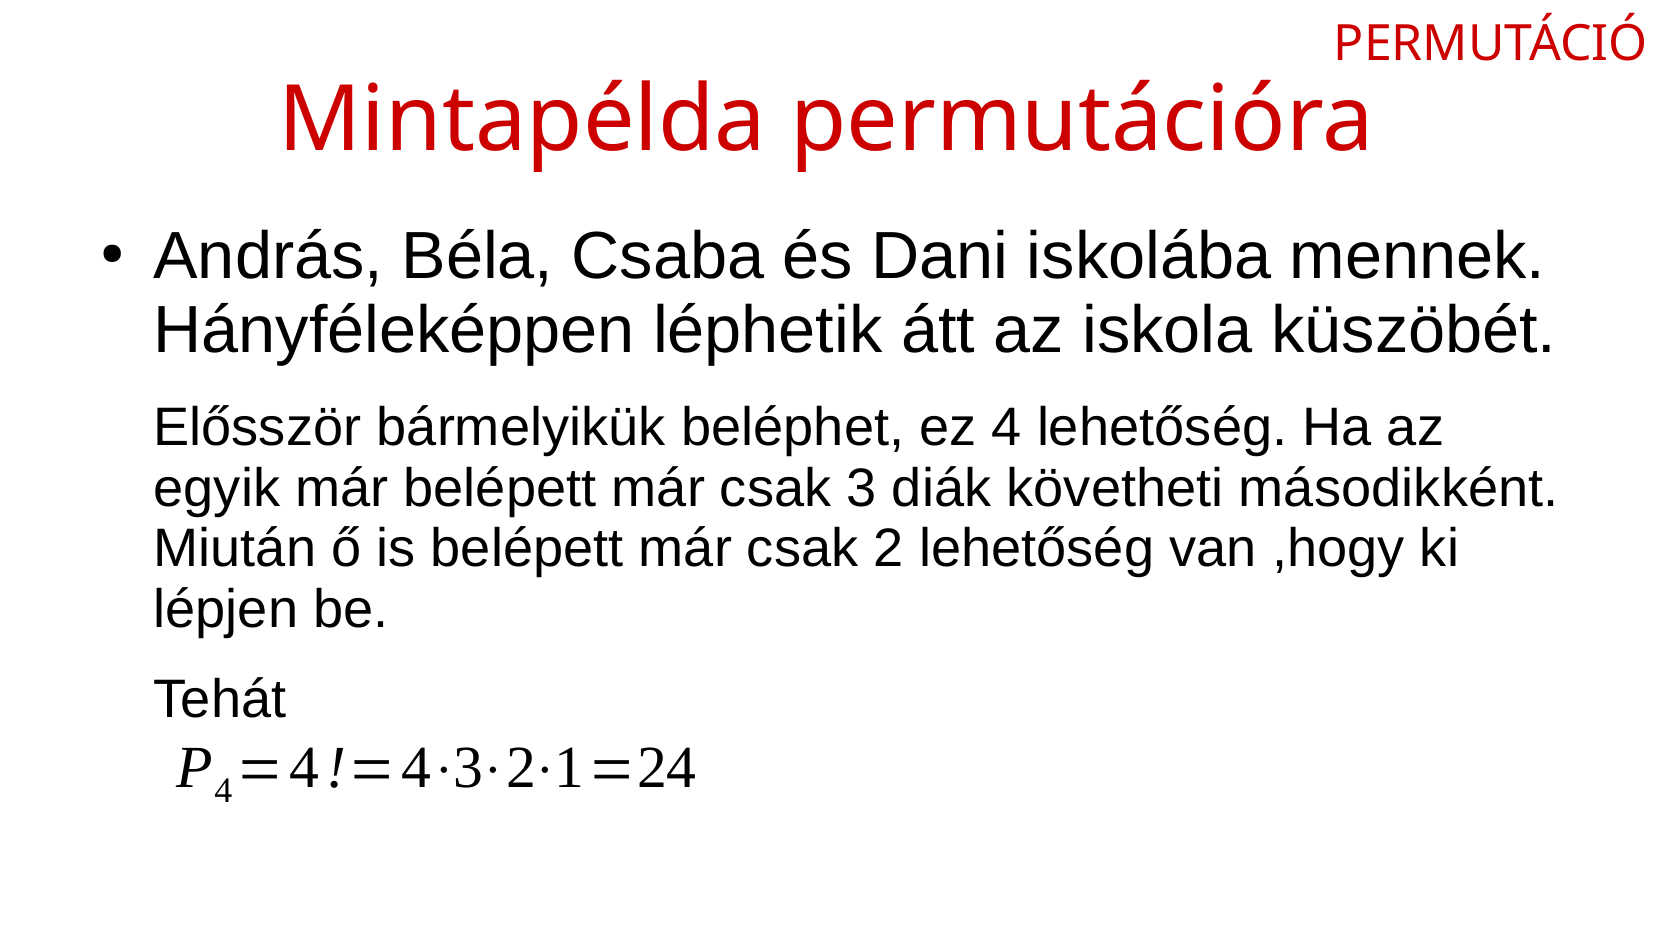

# PERMUTÁCIÓ
Mintapélda permutációra
András, Béla, Csaba és Dani iskolába mennek. Hányféleképpen léphetik átt az iskola küszöbét.
Elősször bármelyikük beléphet, ez 4 lehetőség. Ha az egyik már belépett már csak 3 diák követheti másodikként. Miután ő is belépett már csak 2 lehetőség van ,hogy ki lépjen be.
Tehát